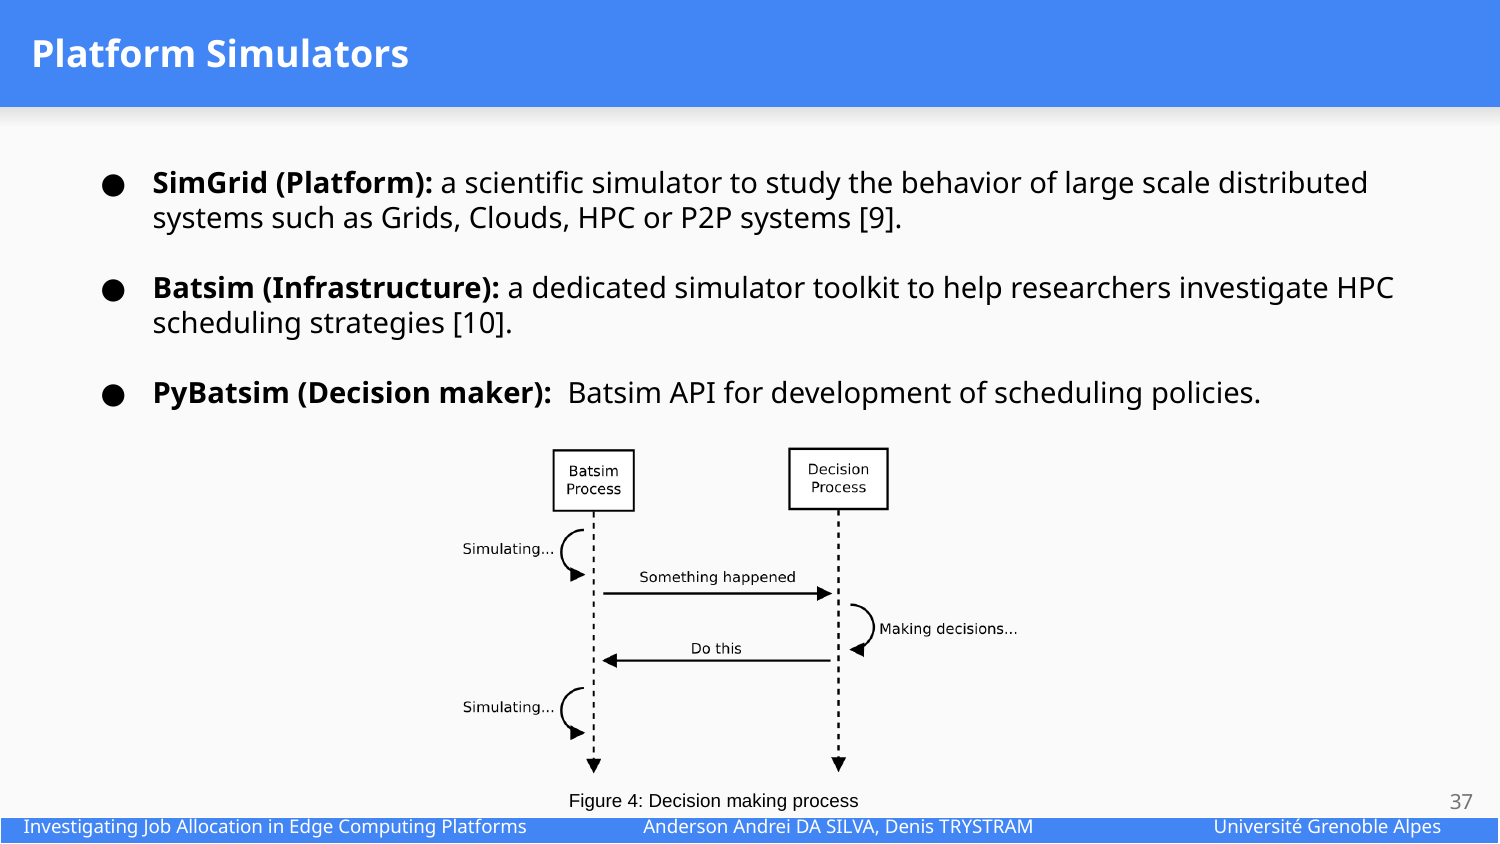

# Platform Simulators
SimGrid (Platform): a scientific simulator to study the behavior of large scale distributed systems such as Grids, Clouds, HPC or P2P systems [9].
Batsim (Infrastructure): a dedicated simulator toolkit to help researchers investigate HPC scheduling strategies [10].
PyBatsim (Decision maker): Batsim API for development of scheduling policies.
Figure 4: Decision making process
Investigating Job Allocation in Edge Computing Platforms
Anderson Andrei DA SILVA, Denis TRYSTRAM
Université Grenoble Alpes